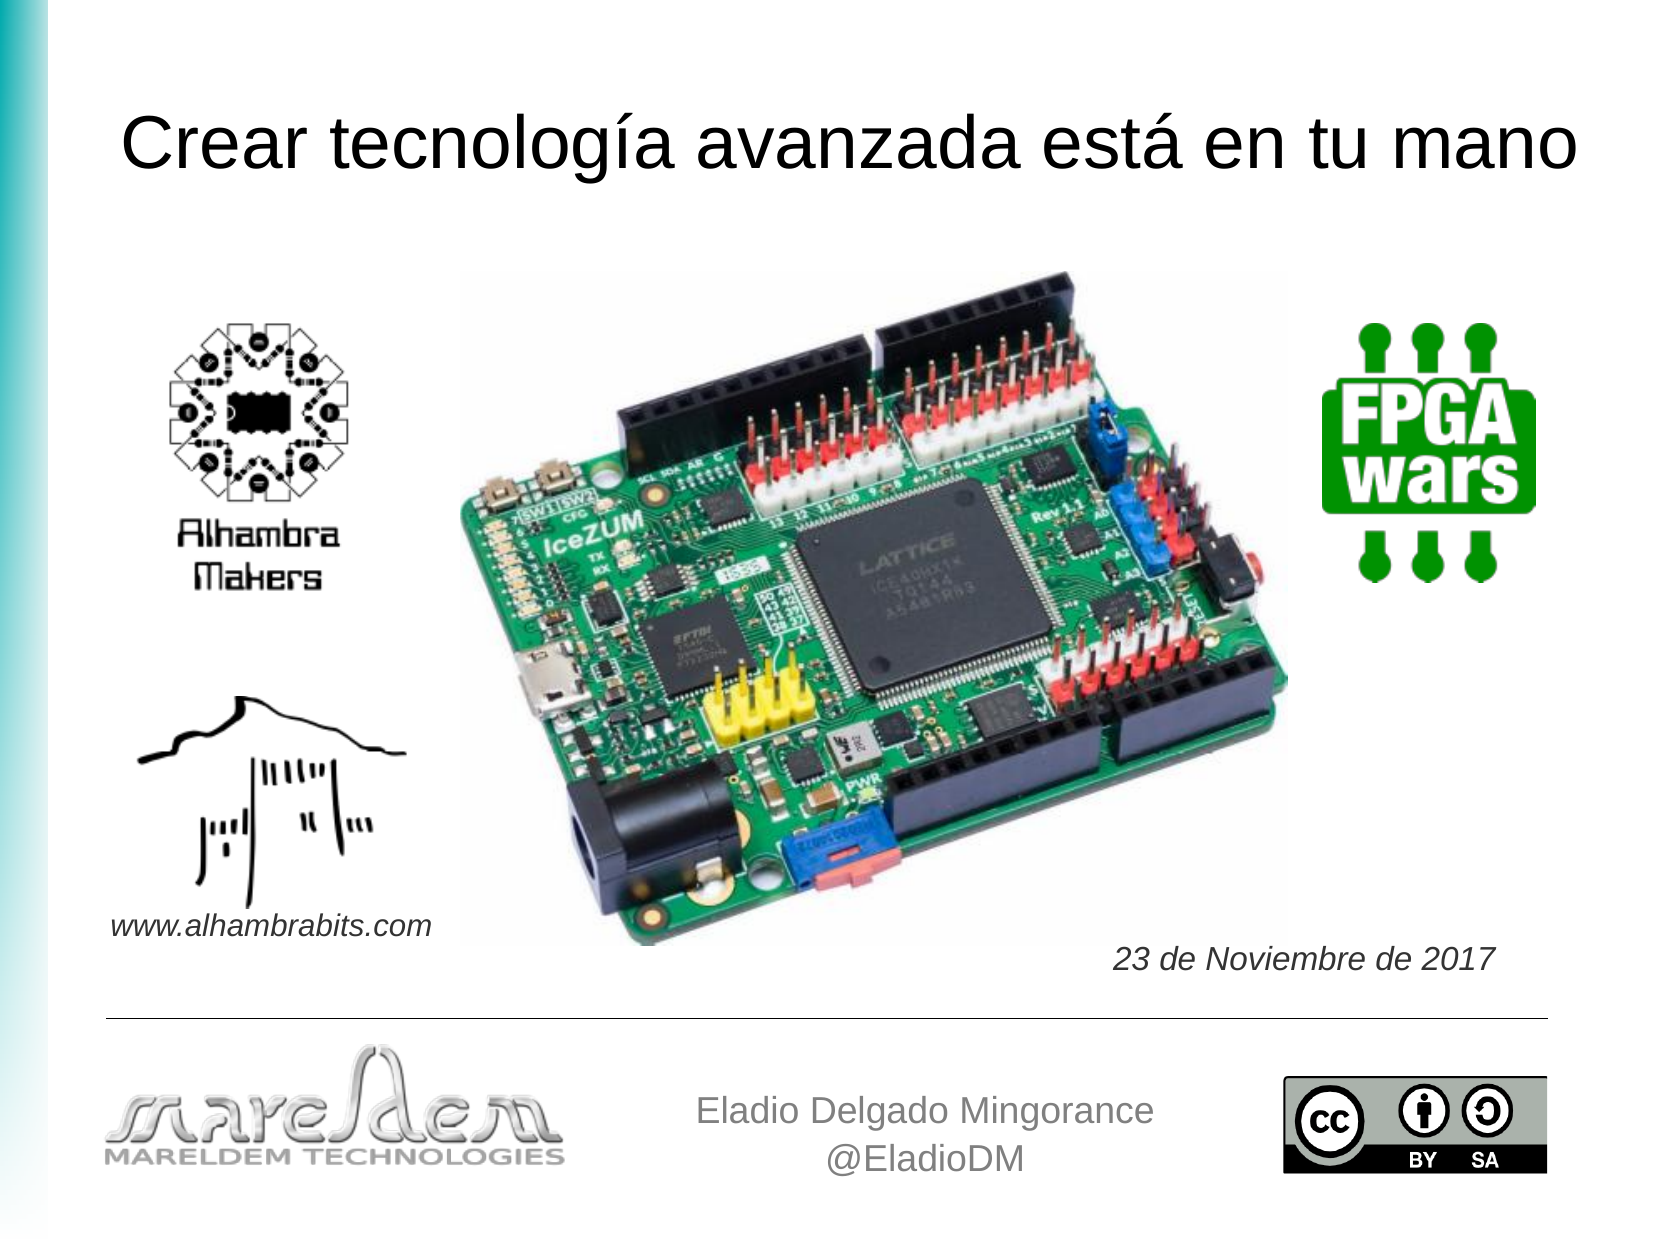

# Crear tecnología avanzada está en tu mano
www.alhambrabits.com
23 de Noviembre de 2017
Eladio Delgado Mingorance
@EladioDM